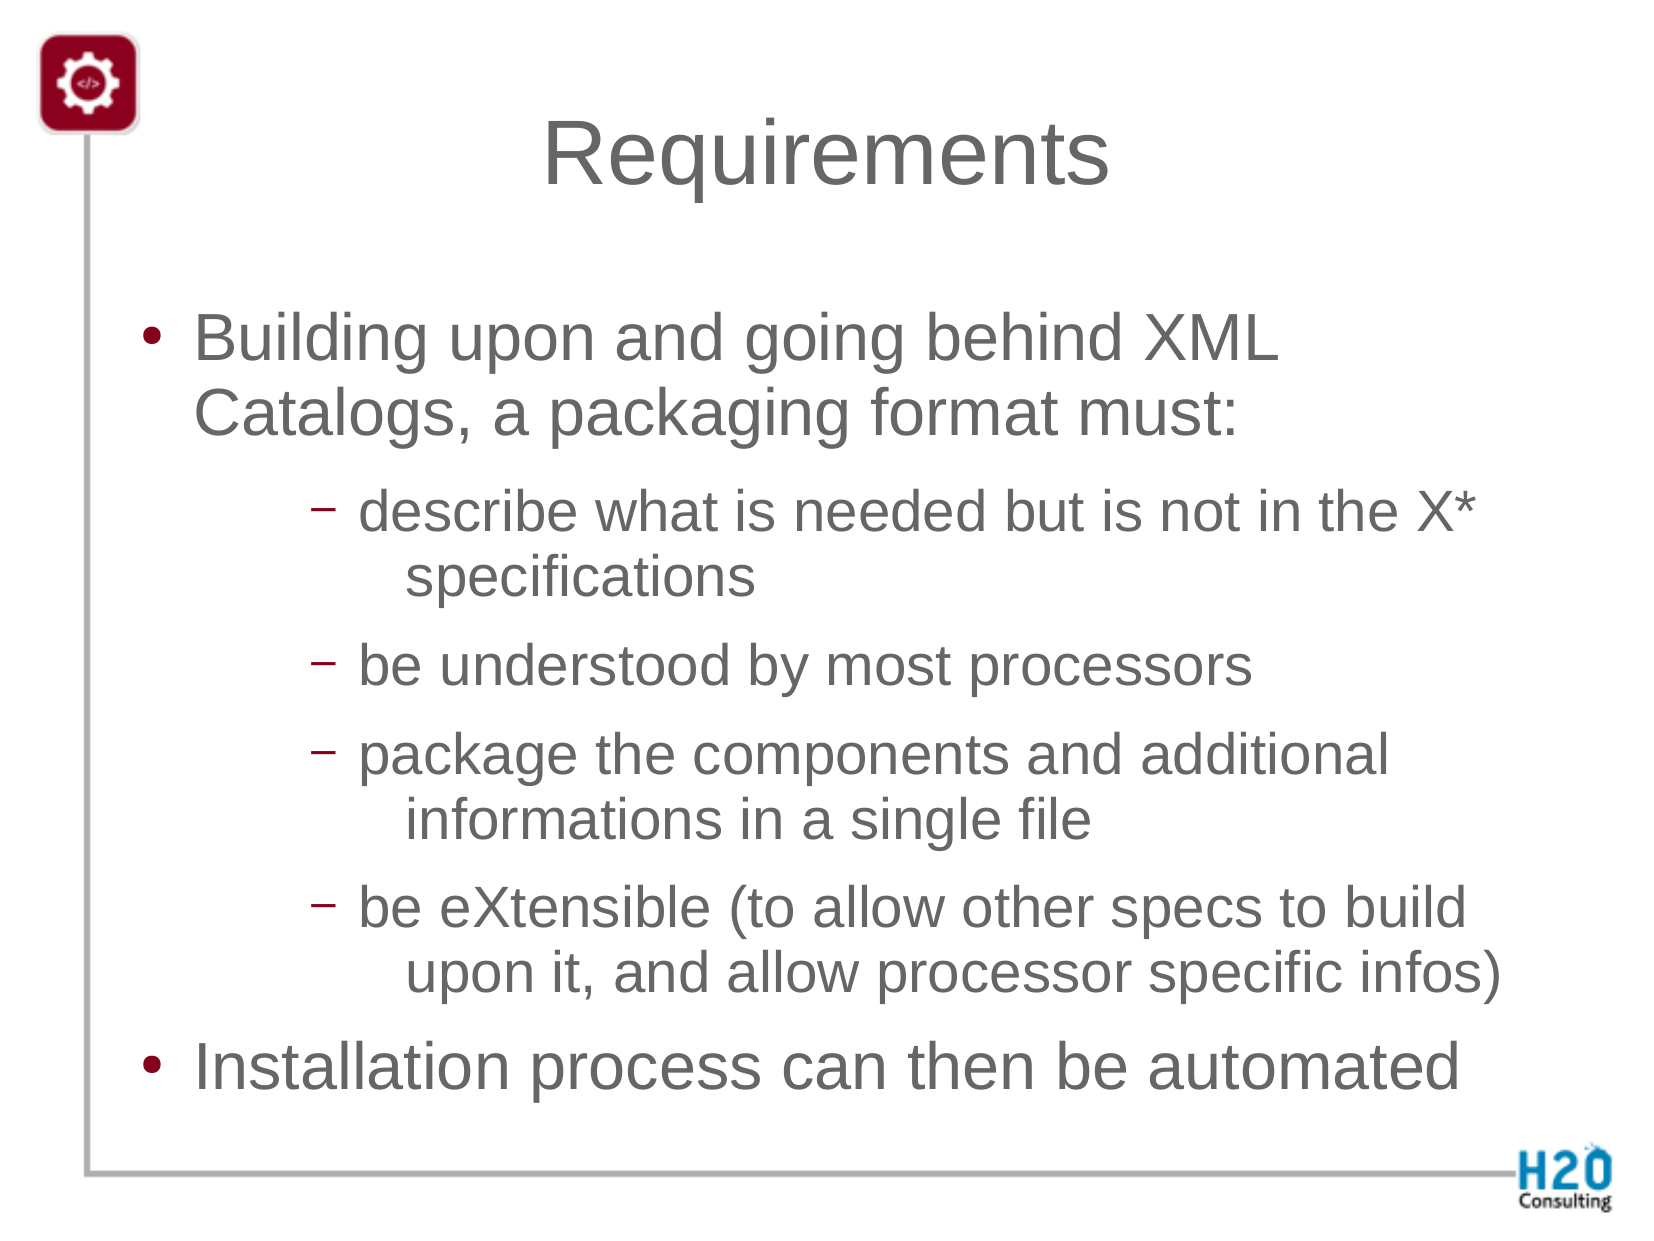

# Requirements
Building upon and going behind XML Catalogs, a packaging format must:
describe what is needed but is not in the X* specifications
be understood by most processors
package the components and additional informations in a single file
be eXtensible (to allow other specs to build upon it, and allow processor specific infos)
Installation process can then be automated